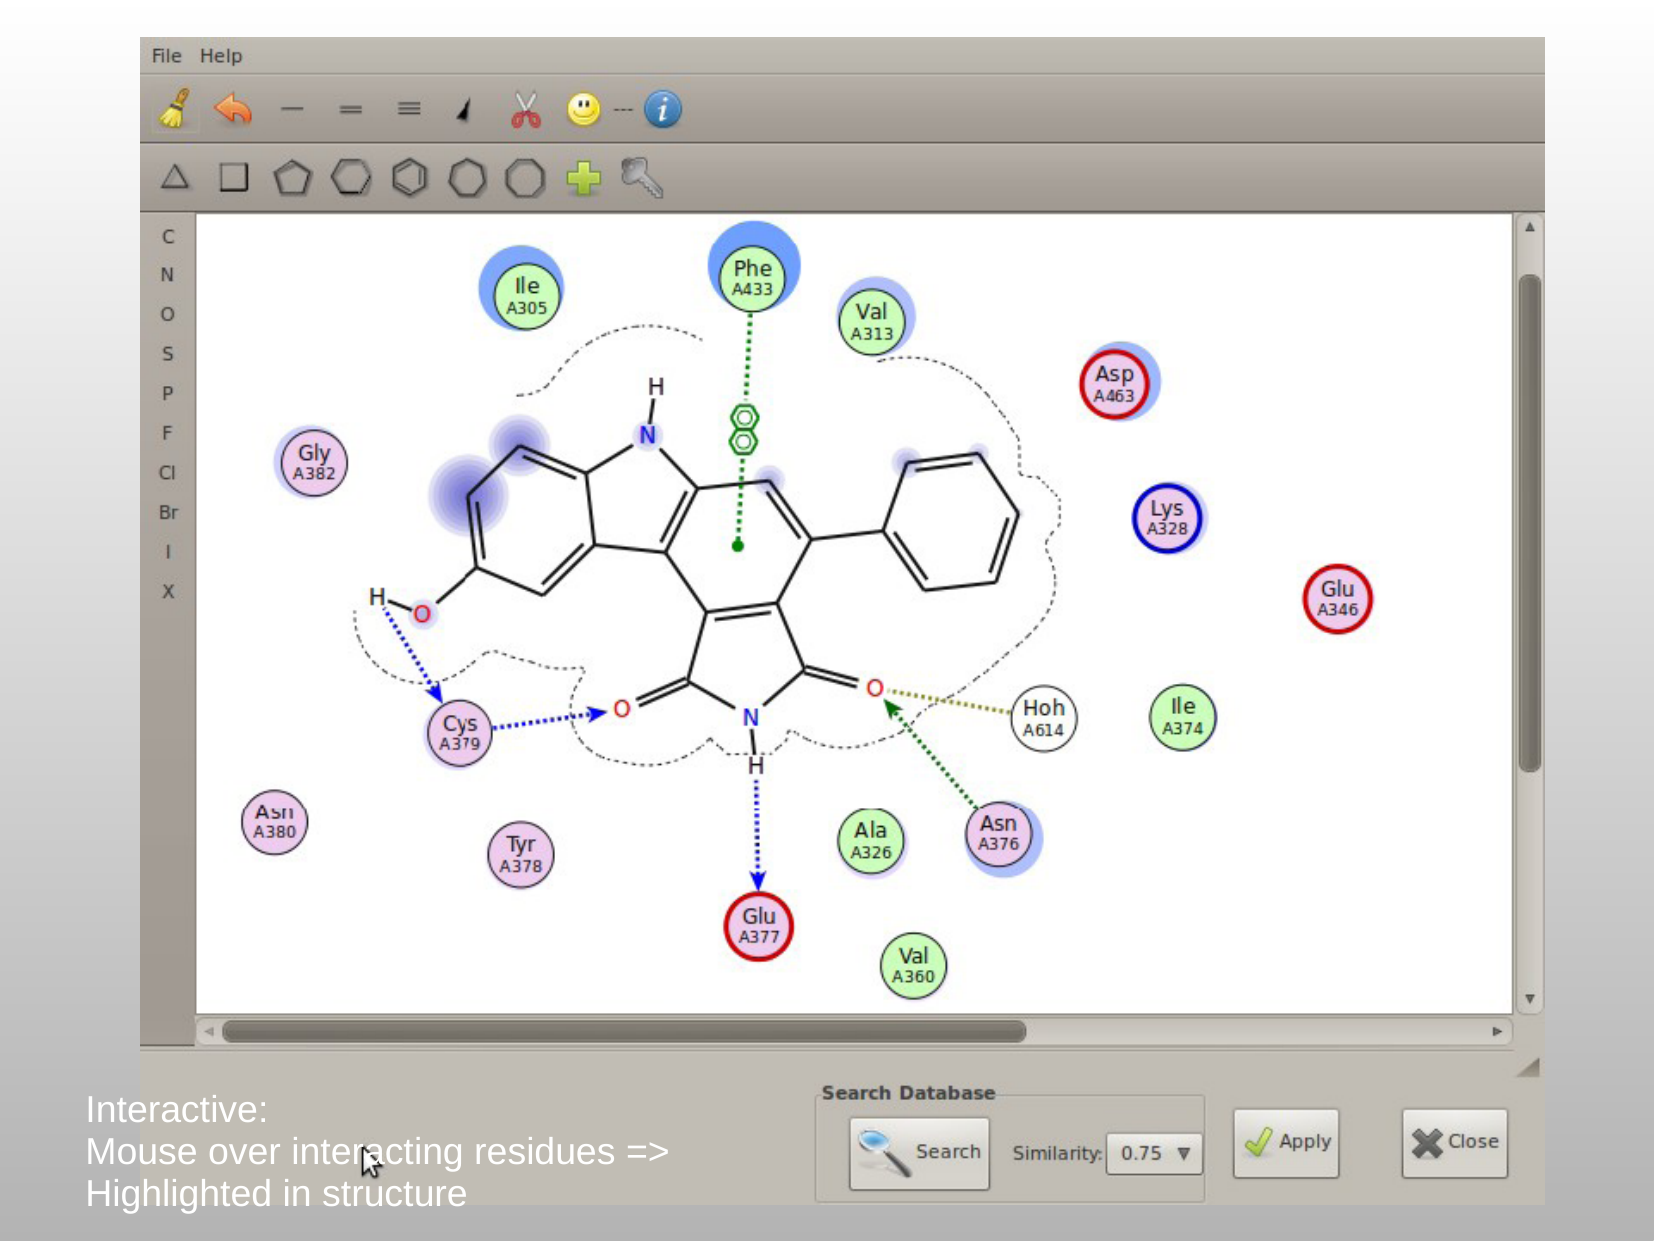

Interactive:
Mouse over interacting residues =>
Highlighted in structure